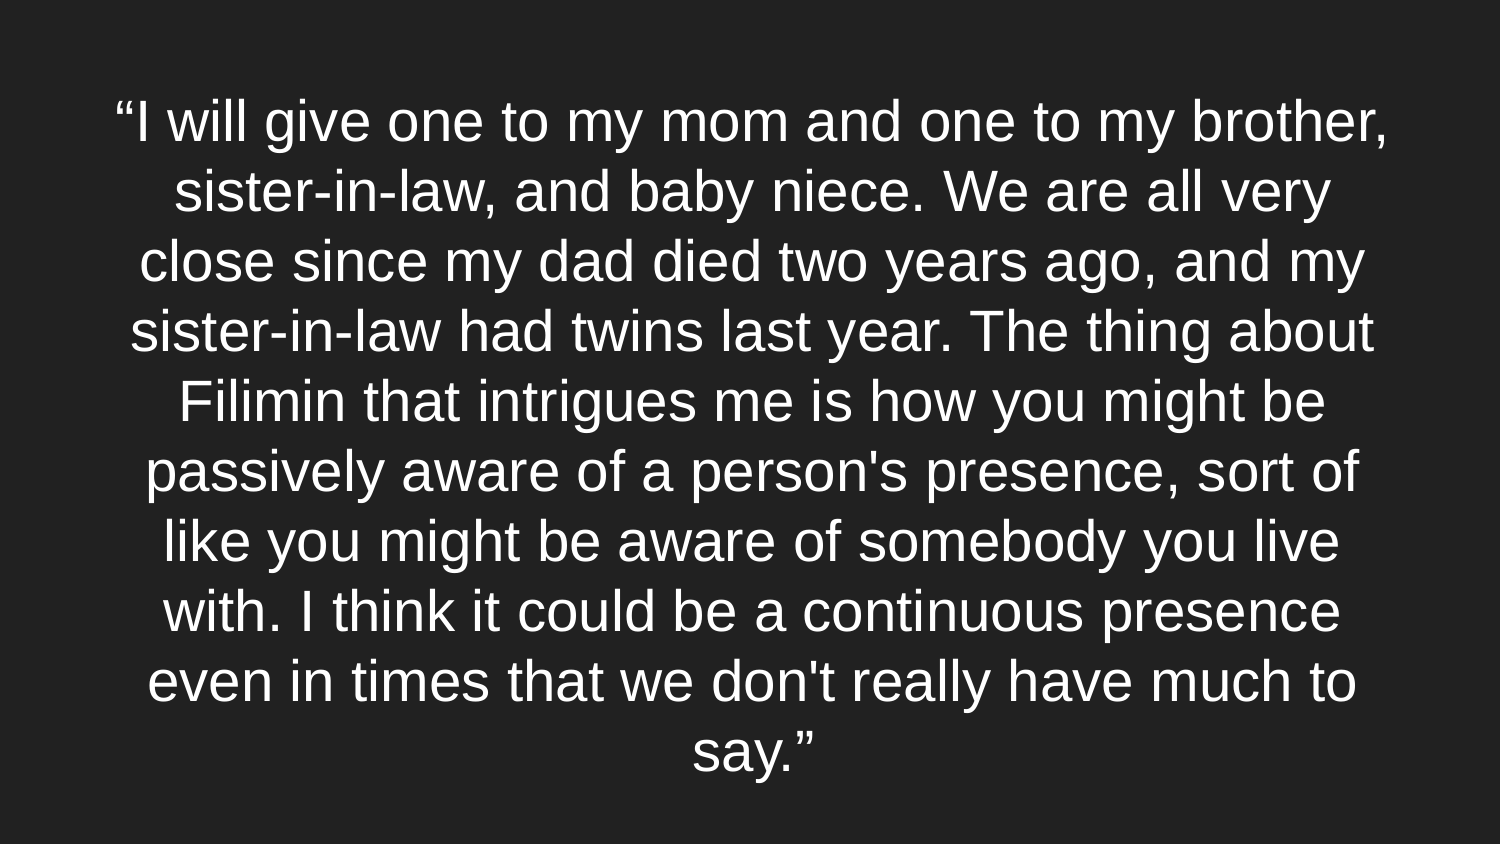

# “I will give one to my mom and one to my brother, sister-in-law, and baby niece. We are all very close since my dad died two years ago, and my sister-in-law had twins last year. The thing about Filimin that intrigues me is how you might be passively aware of a person's presence, sort of like you might be aware of somebody you live with. I think it could be a continuous presence even in times that we don't really have much to say.”